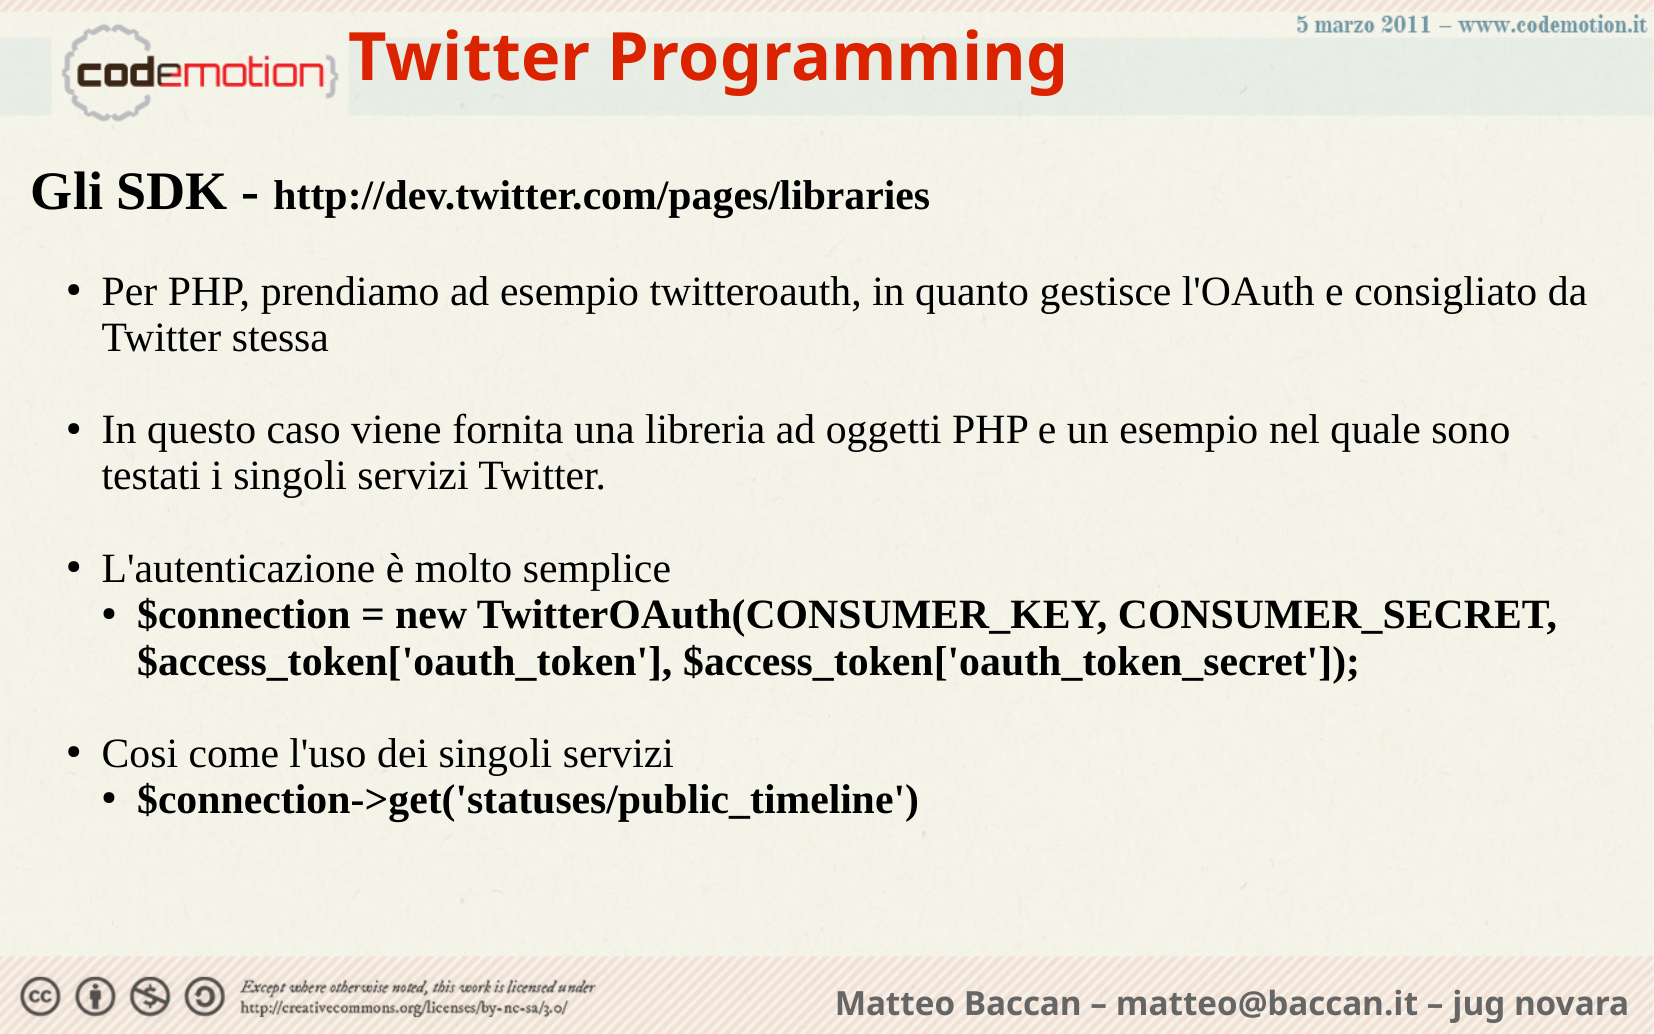

# Twitter Programming
Gli SDK - http://dev.twitter.com/pages/libraries
Per PHP, prendiamo ad esempio twitteroauth, in quanto gestisce l'OAuth e consigliato da Twitter stessa
In questo caso viene fornita una libreria ad oggetti PHP e un esempio nel quale sono testati i singoli servizi Twitter.
L'autenticazione è molto semplice
$connection = new TwitterOAuth(CONSUMER_KEY, CONSUMER_SECRET, $access_token['oauth_token'], $access_token['oauth_token_secret']);
Cosi come l'uso dei singoli servizi
$connection->get('statuses/public_timeline')
52
Twitter Programming - Matteo Baccan - matteo@baccan.it